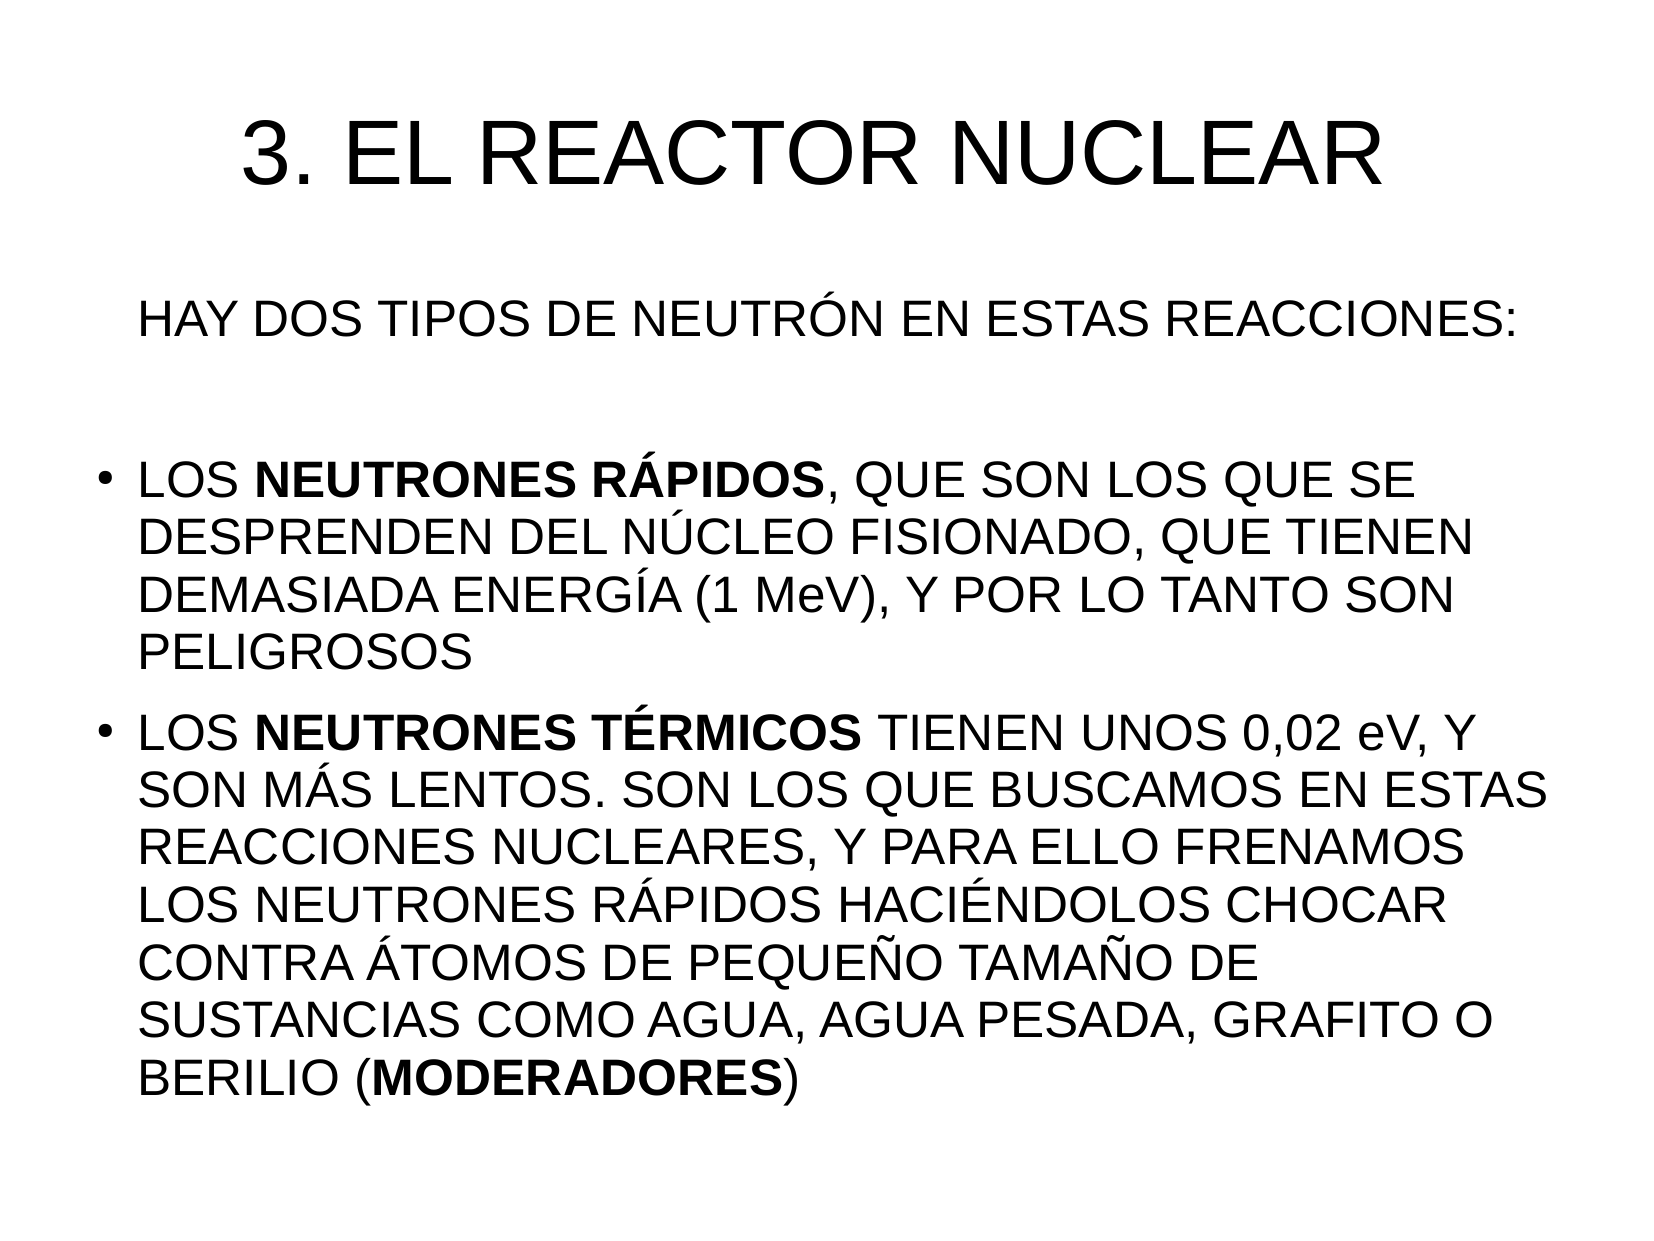

# 3. EL REACTOR NUCLEAR
HAY DOS TIPOS DE NEUTRÓN EN ESTAS REACCIONES:
LOS NEUTRONES RÁPIDOS, QUE SON LOS QUE SE DESPRENDEN DEL NÚCLEO FISIONADO, QUE TIENEN DEMASIADA ENERGÍA (1 MeV), Y POR LO TANTO SON PELIGROSOS
LOS NEUTRONES TÉRMICOS TIENEN UNOS 0,02 eV, Y SON MÁS LENTOS. SON LOS QUE BUSCAMOS EN ESTAS REACCIONES NUCLEARES, Y PARA ELLO FRENAMOS LOS NEUTRONES RÁPIDOS HACIÉNDOLOS CHOCAR CONTRA ÁTOMOS DE PEQUEÑO TAMAÑO DE SUSTANCIAS COMO AGUA, AGUA PESADA, GRAFITO O BERILIO (MODERADORES)